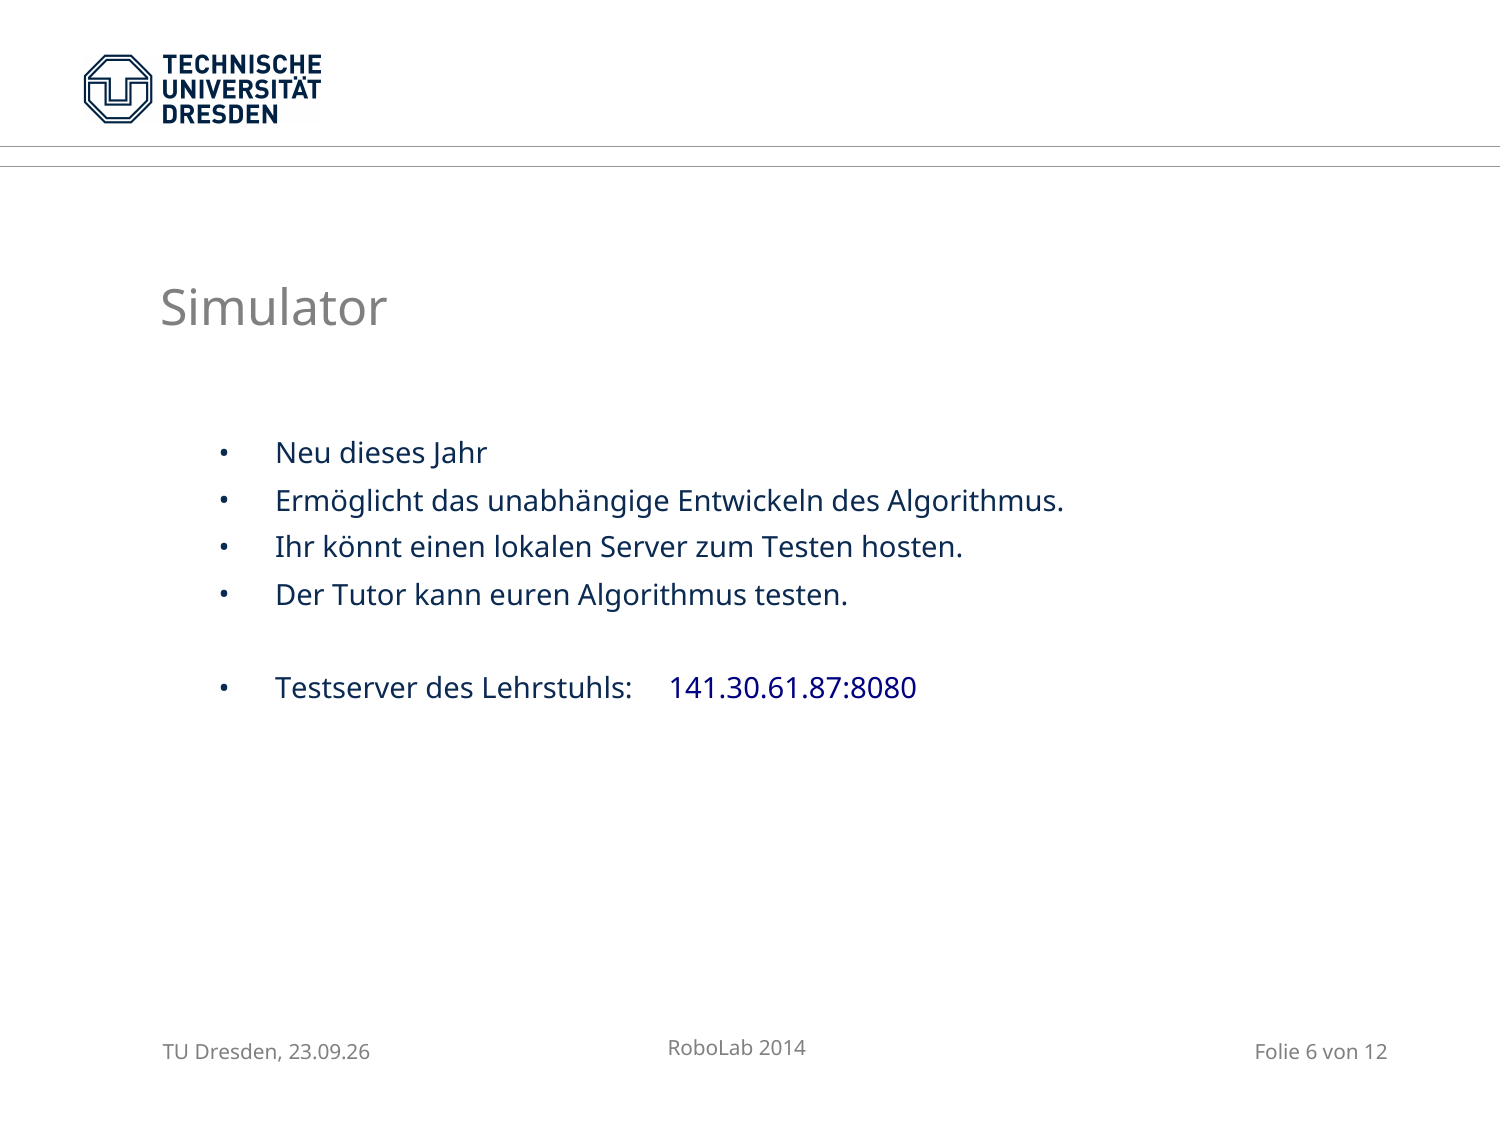

# Simulator
Neu dieses Jahr
Ermöglicht das unabhängige Entwickeln des Algorithmus.
Ihr könnt einen lokalen Server zum Testen hosten.
Der Tutor kann euren Algorithmus testen.
Testserver des Lehrstuhls: 	141.30.61.87:8080
6